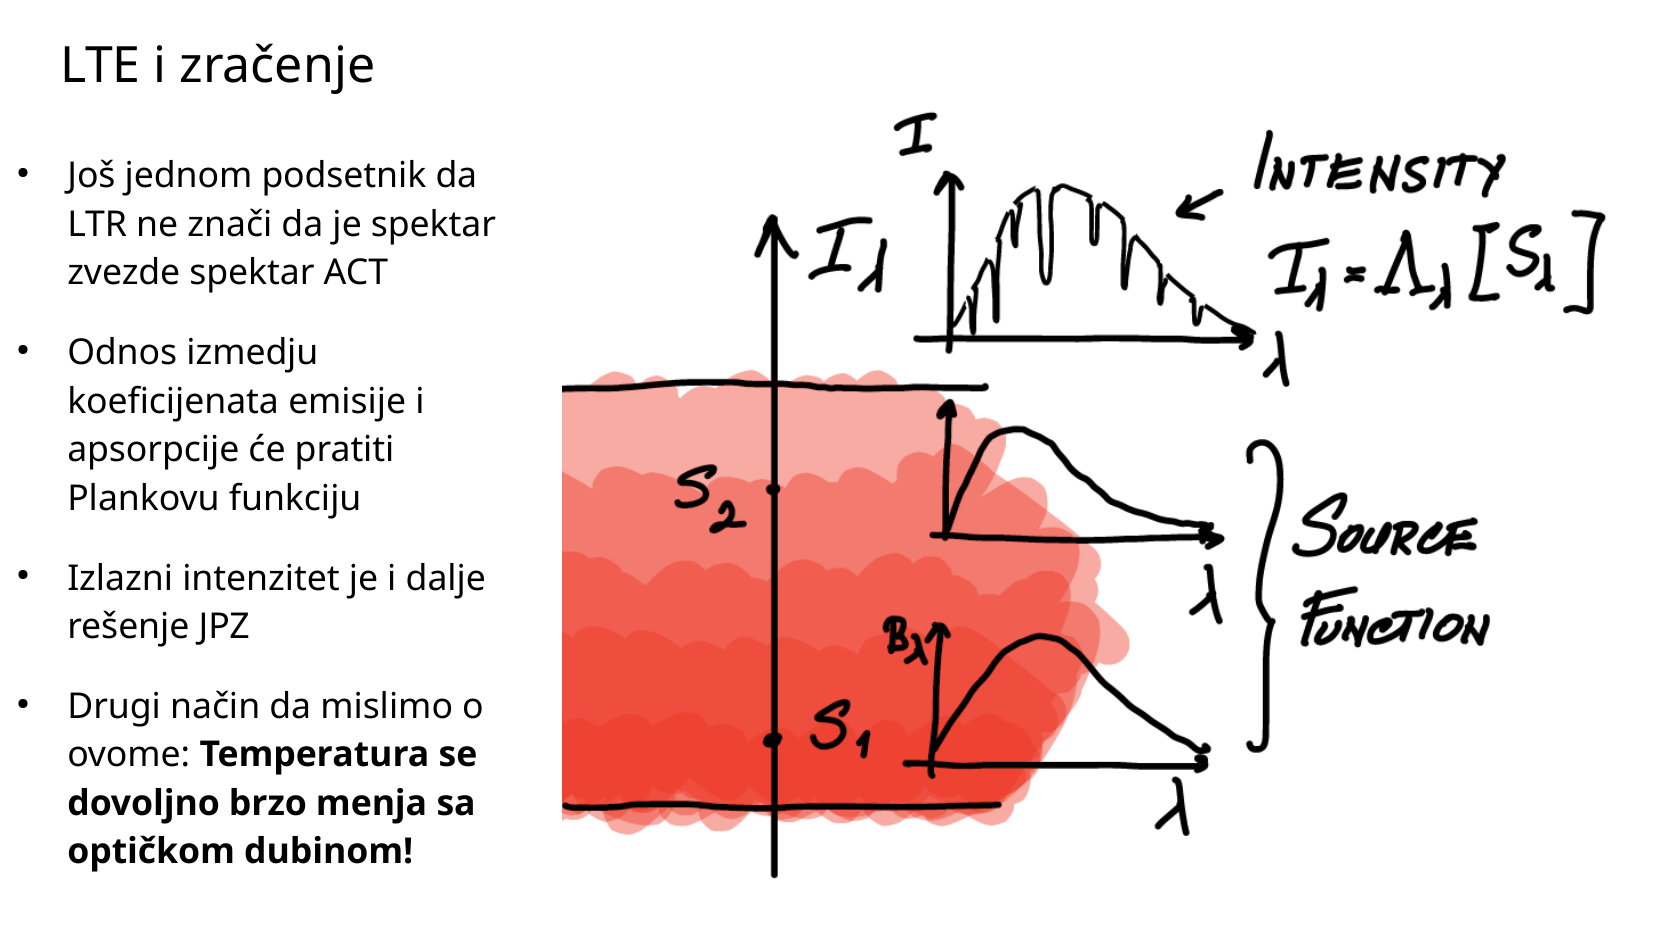

# LTE i zračenje
Još jednom podsetnik da LTR ne znači da je spektar zvezde spektar ACT
Odnos izmedju koeficijenata emisije i apsorpcije će pratiti Plankovu funkciju
Izlazni intenzitet je i dalje rešenje JPZ
Drugi način da mislimo o ovome: Temperatura se dovoljno brzo menja sa optičkom dubinom!